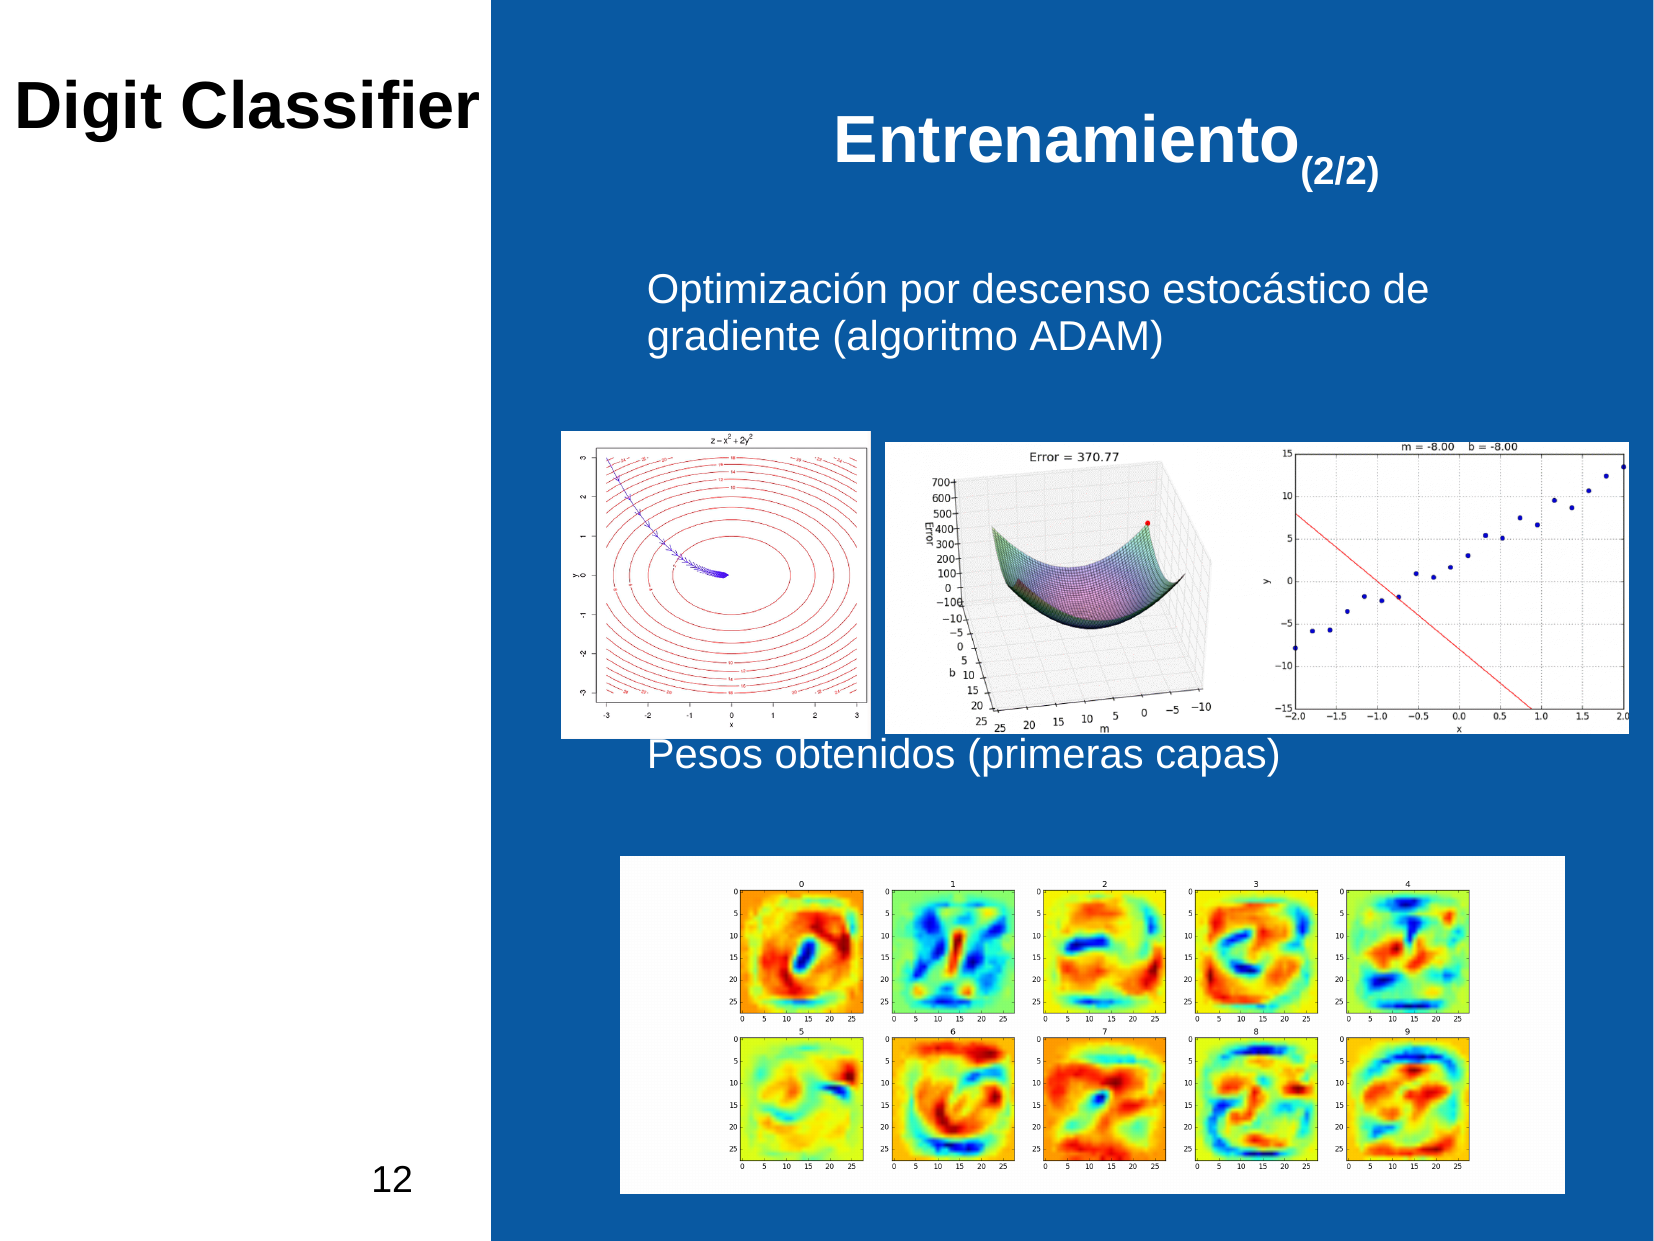

Digit Classifier
Entrenamiento(2/2)
# Optimización por descenso estocástico de gradiente (algoritmo ADAM)
Pesos obtenidos (primeras capas)